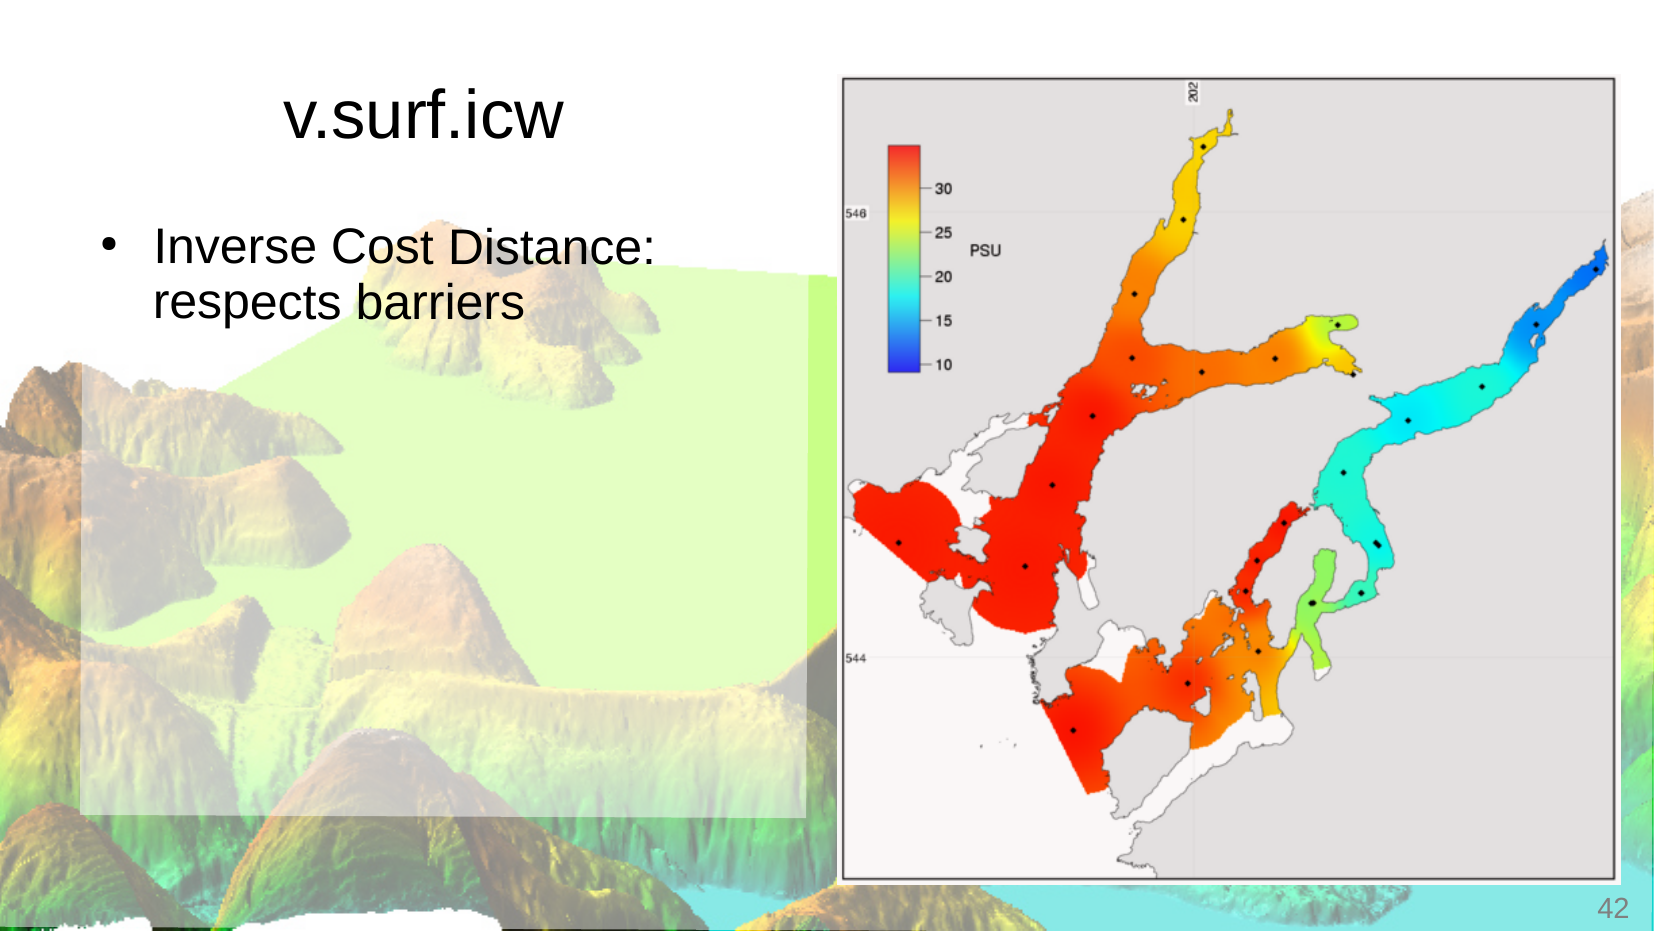

v.surf.icw
#
Inverse Cost Distance: respects barriers
42